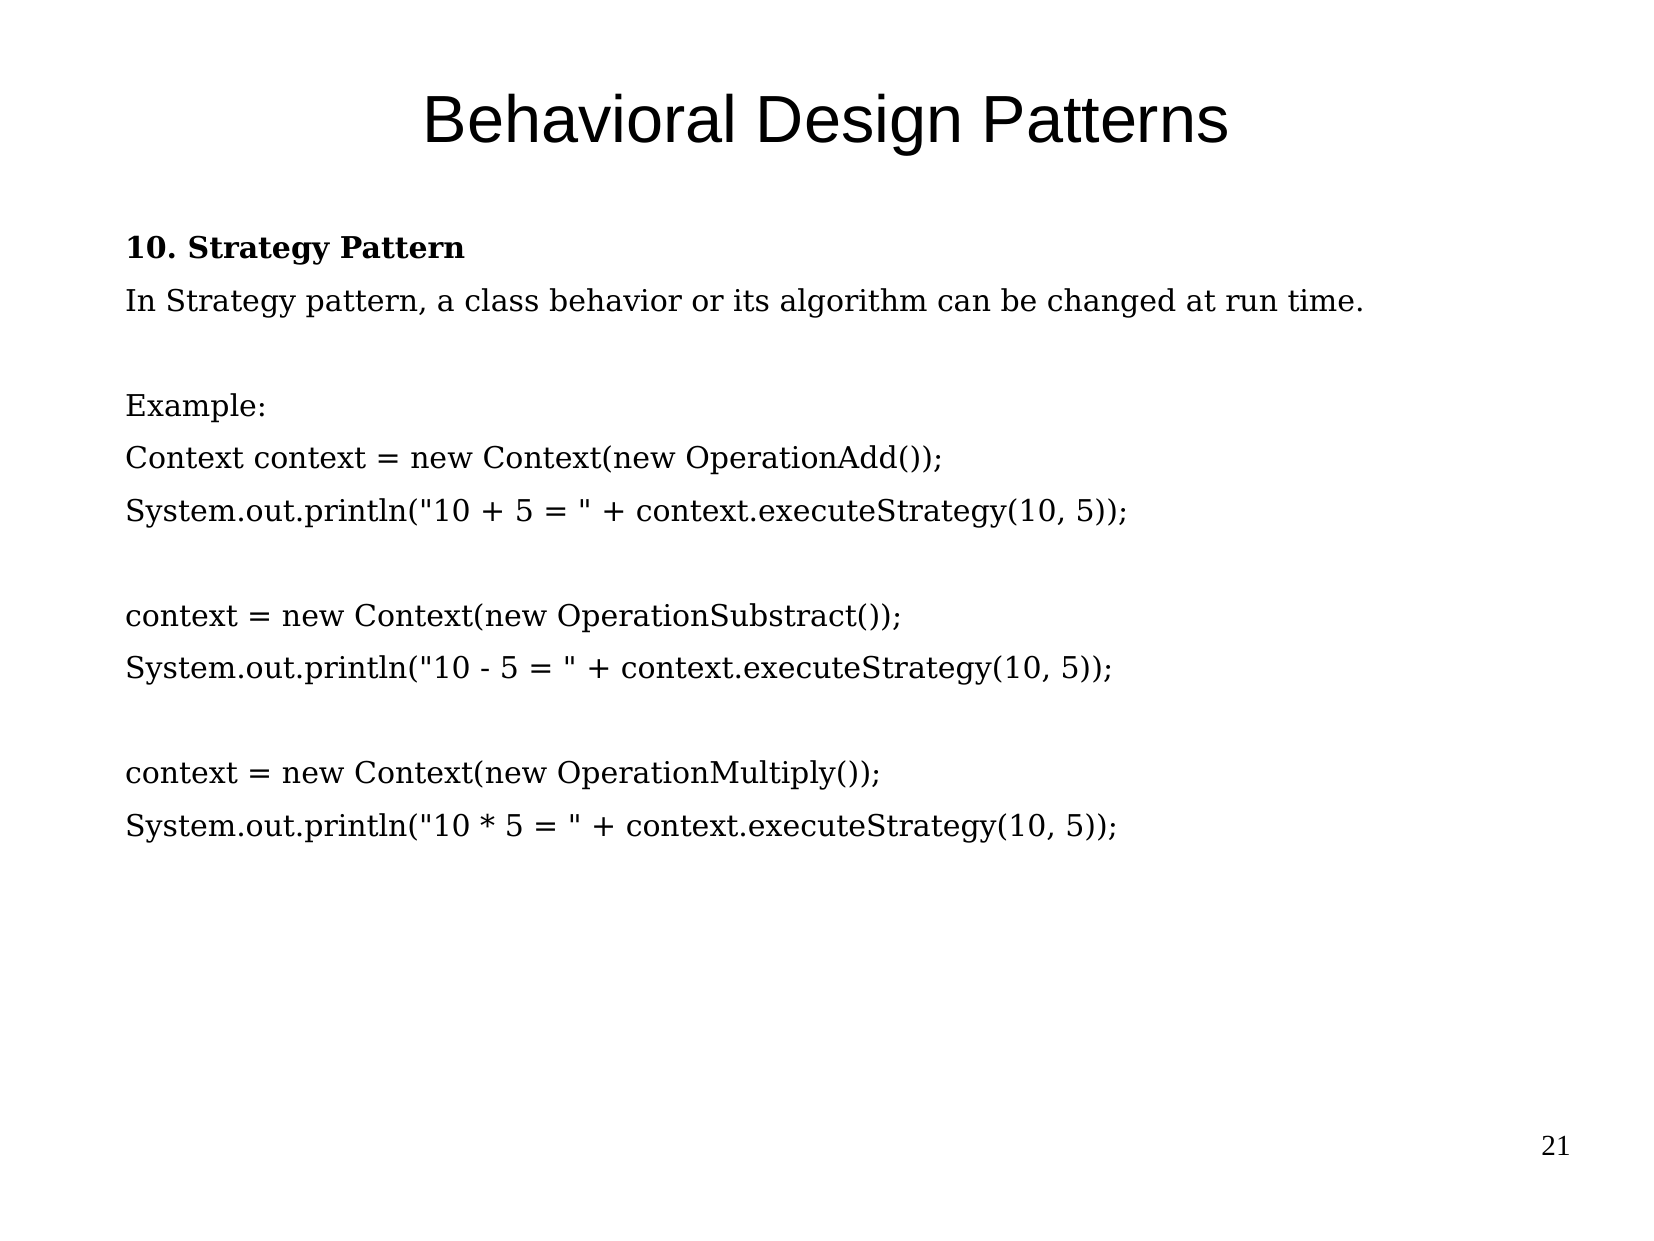

# Behavioral Design Patterns
10. Strategy Pattern
In Strategy pattern, a class behavior or its algorithm can be changed at run time.
Example:
Context context = new Context(new OperationAdd());
System.out.println("10 + 5 = " + context.executeStrategy(10, 5));
context = new Context(new OperationSubstract());
System.out.println("10 - 5 = " + context.executeStrategy(10, 5));
context = new Context(new OperationMultiply());
System.out.println("10 * 5 = " + context.executeStrategy(10, 5));
21